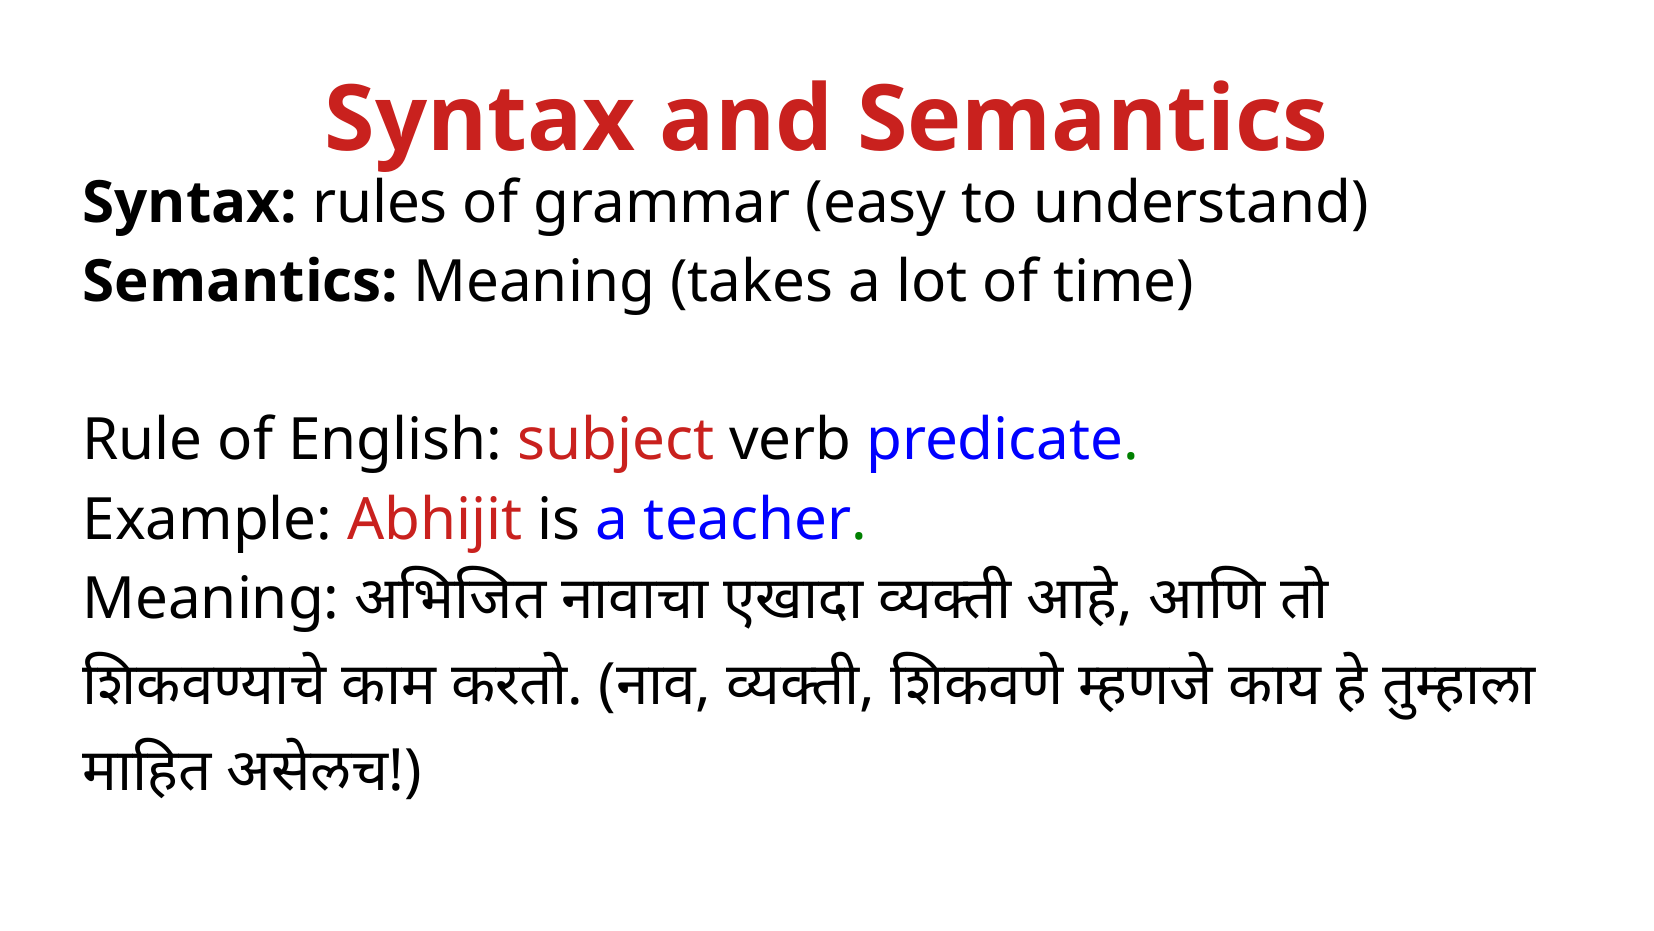

# Syntax and Semantics
Syntax: rules of grammar (easy to understand)
Semantics: Meaning (takes a lot of time)
Rule of English: subject verb predicate.
Example: Abhijit is a teacher.
Meaning: अभिजित नावाचा एखादा व्यक्ती आहे, आणि तो शिकवण्याचे काम करतो. (नाव, व्यक्ती, शिकवणे म्हणजे काय हे तुम्हाला माहित असेलच!)